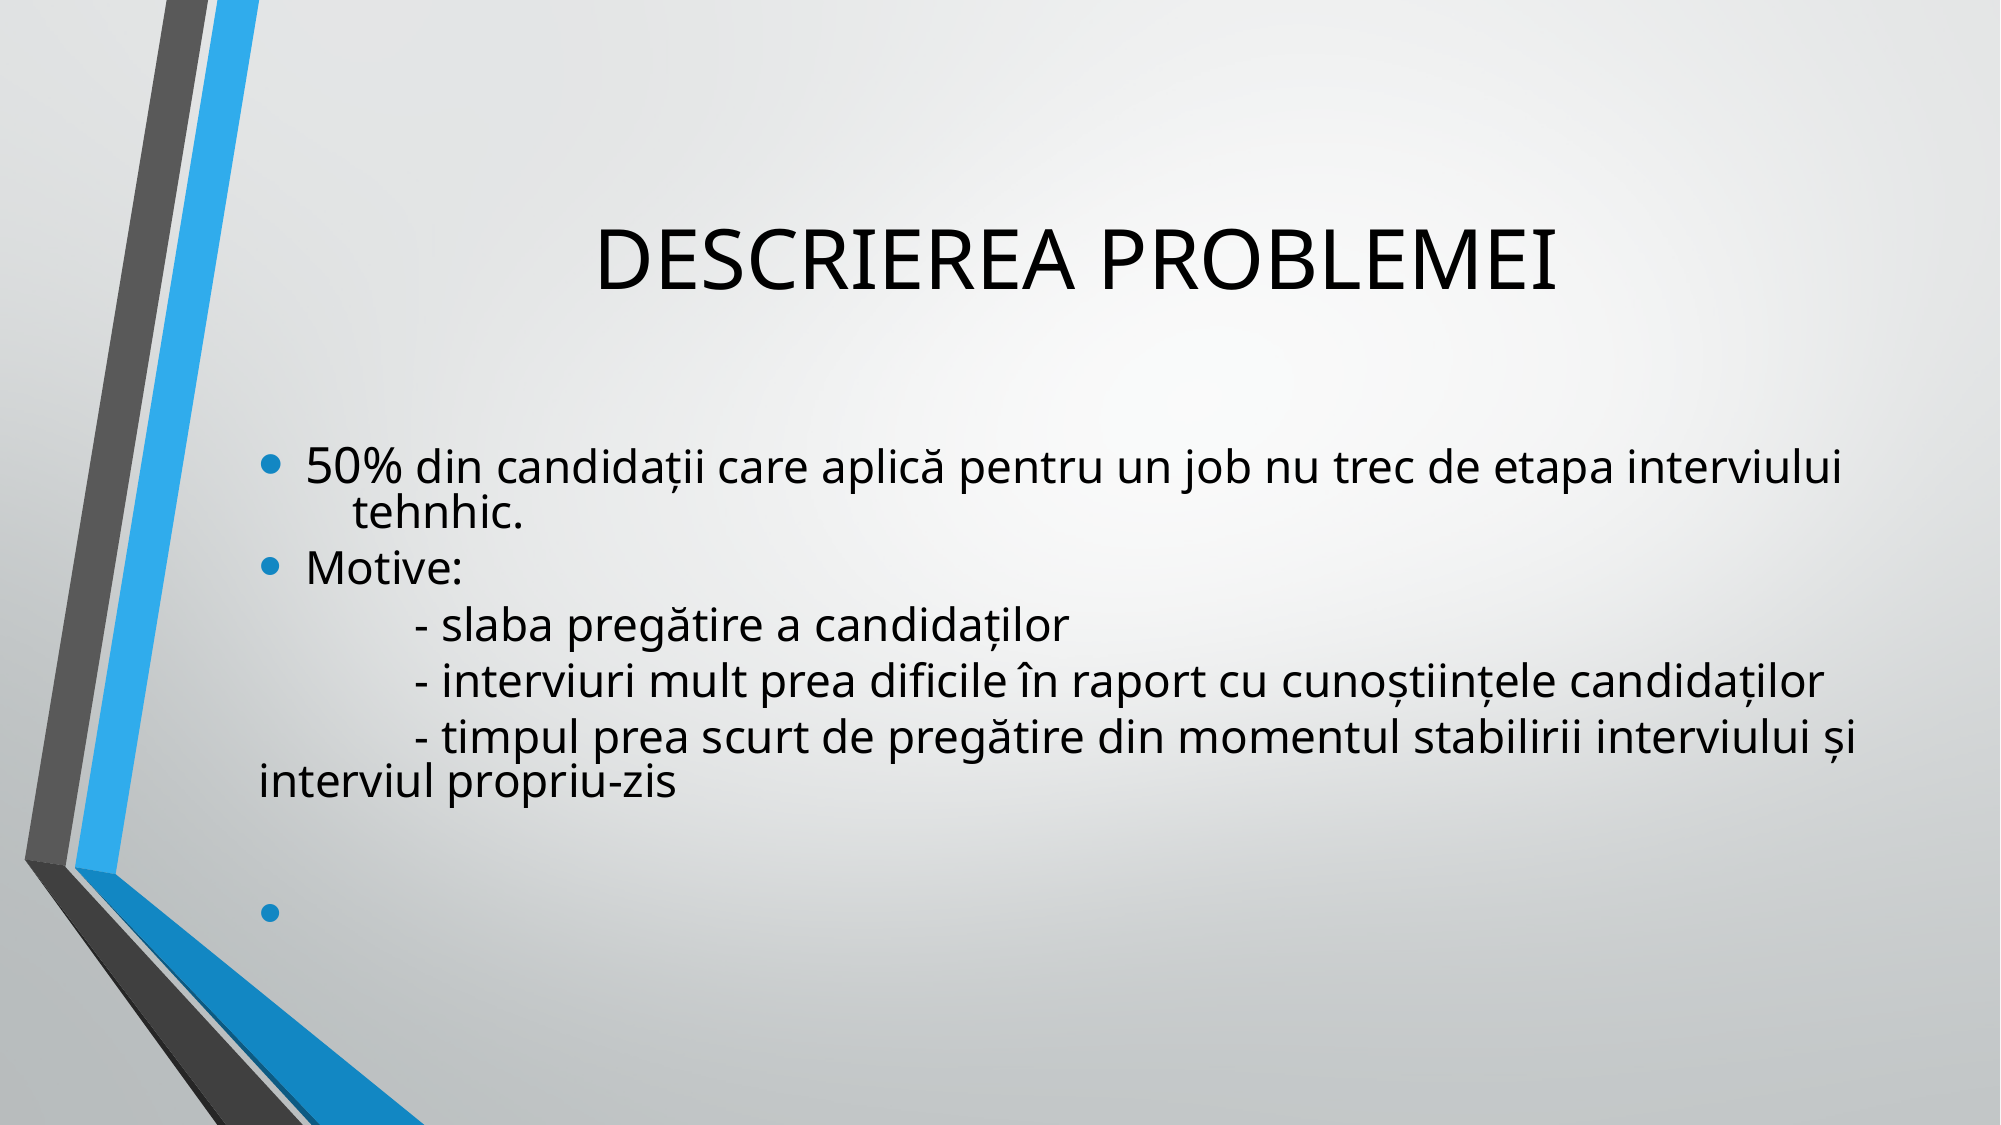

# DESCRIEREA PROBLEMEI
50% din candidații care aplică pentru un job nu trec de etapa interviului tehnhic.
Motive:
 - slaba pregătire a candidaților
 - interviuri mult prea dificile în raport cu cunoștiințele candidaților
 - timpul prea scurt de pregătire din momentul stabilirii interviului și interviul propriu-zis